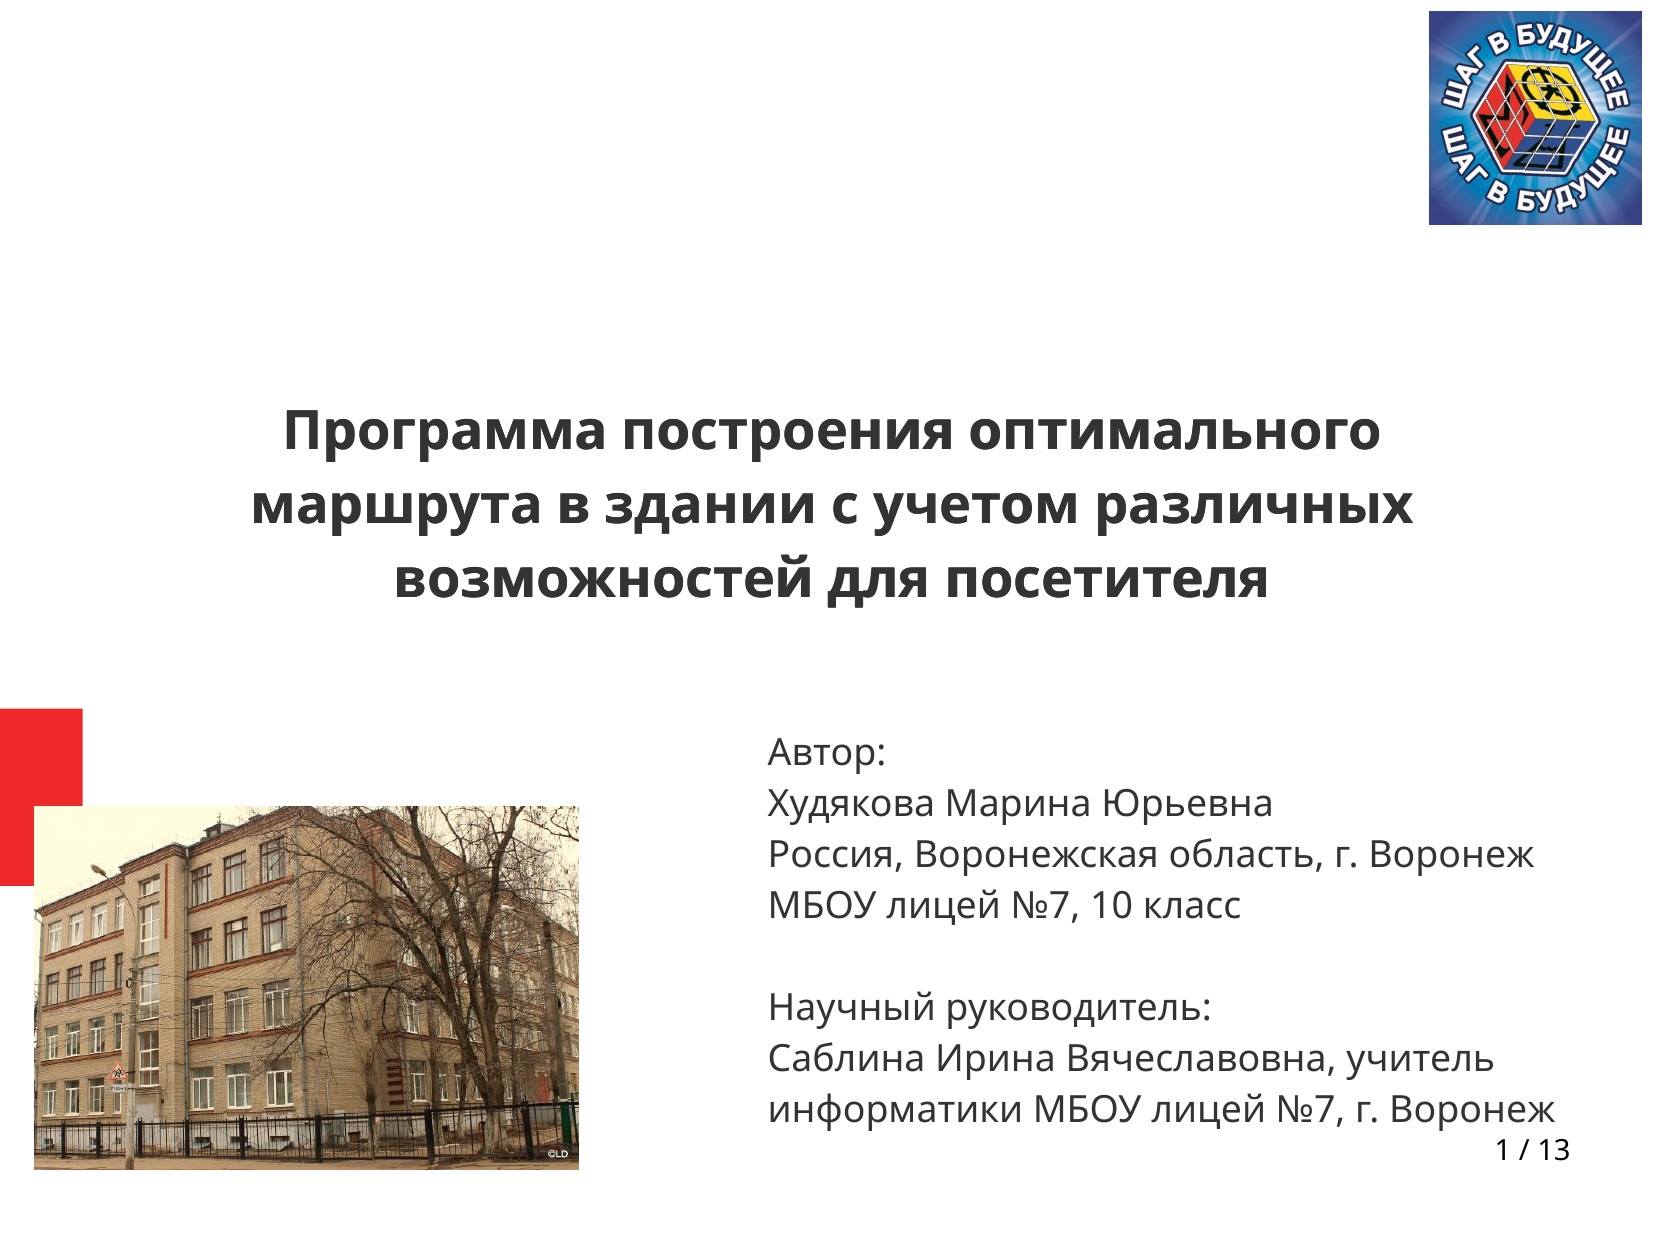

# Программа построения оптимального маршрута в здании с учетом различных возможностей для посетителя
Программа построения оптимального маршрута в здании с учетом различных возможностей для посетителя
Автор:
Худякова Марина Юрьевна
Россия, Воронежская область, г. Воронеж
МБОУ лицей №7, 10 класс
Научный руководитель:
Саблина Ирина Вячеславовна, учитель информатики МБОУ лицей №7, г. Воронеж
1